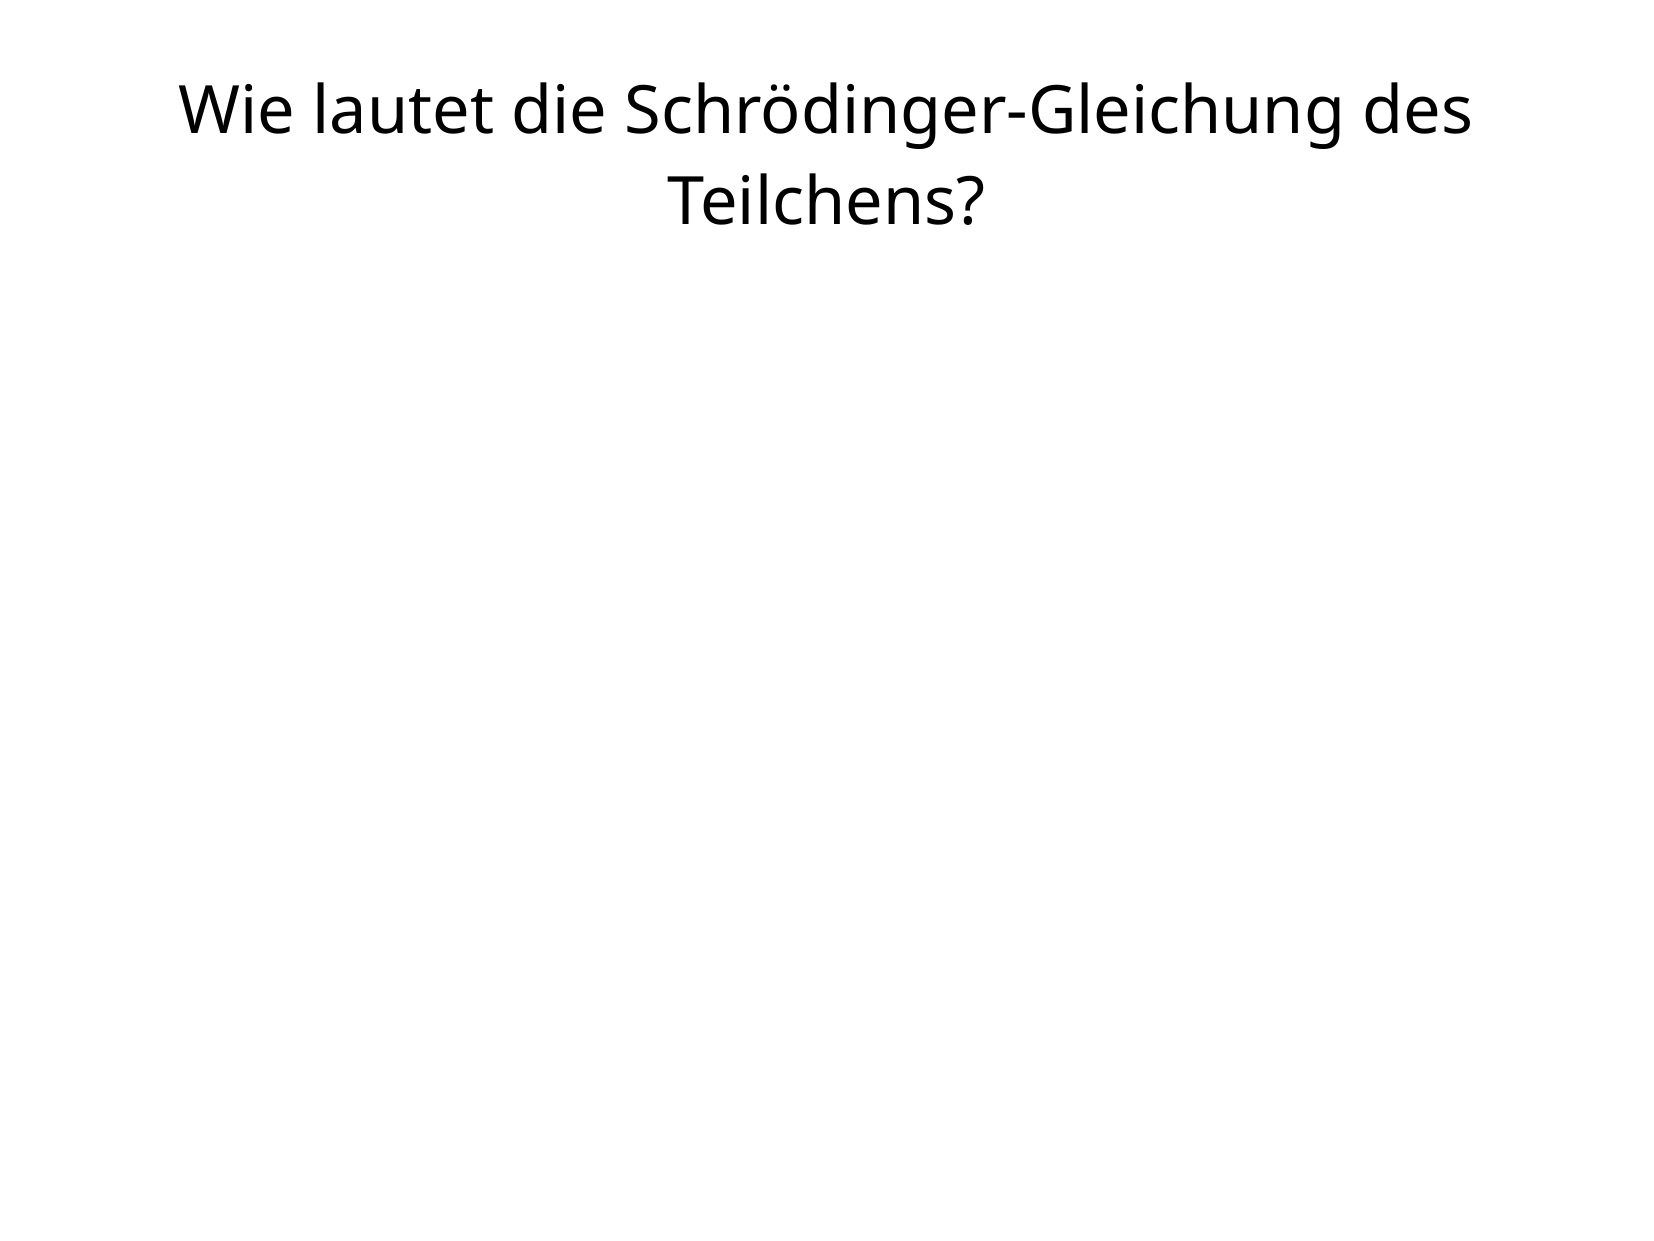

# Wie lautet die Schrödinger-Gleichung des Teilchens?